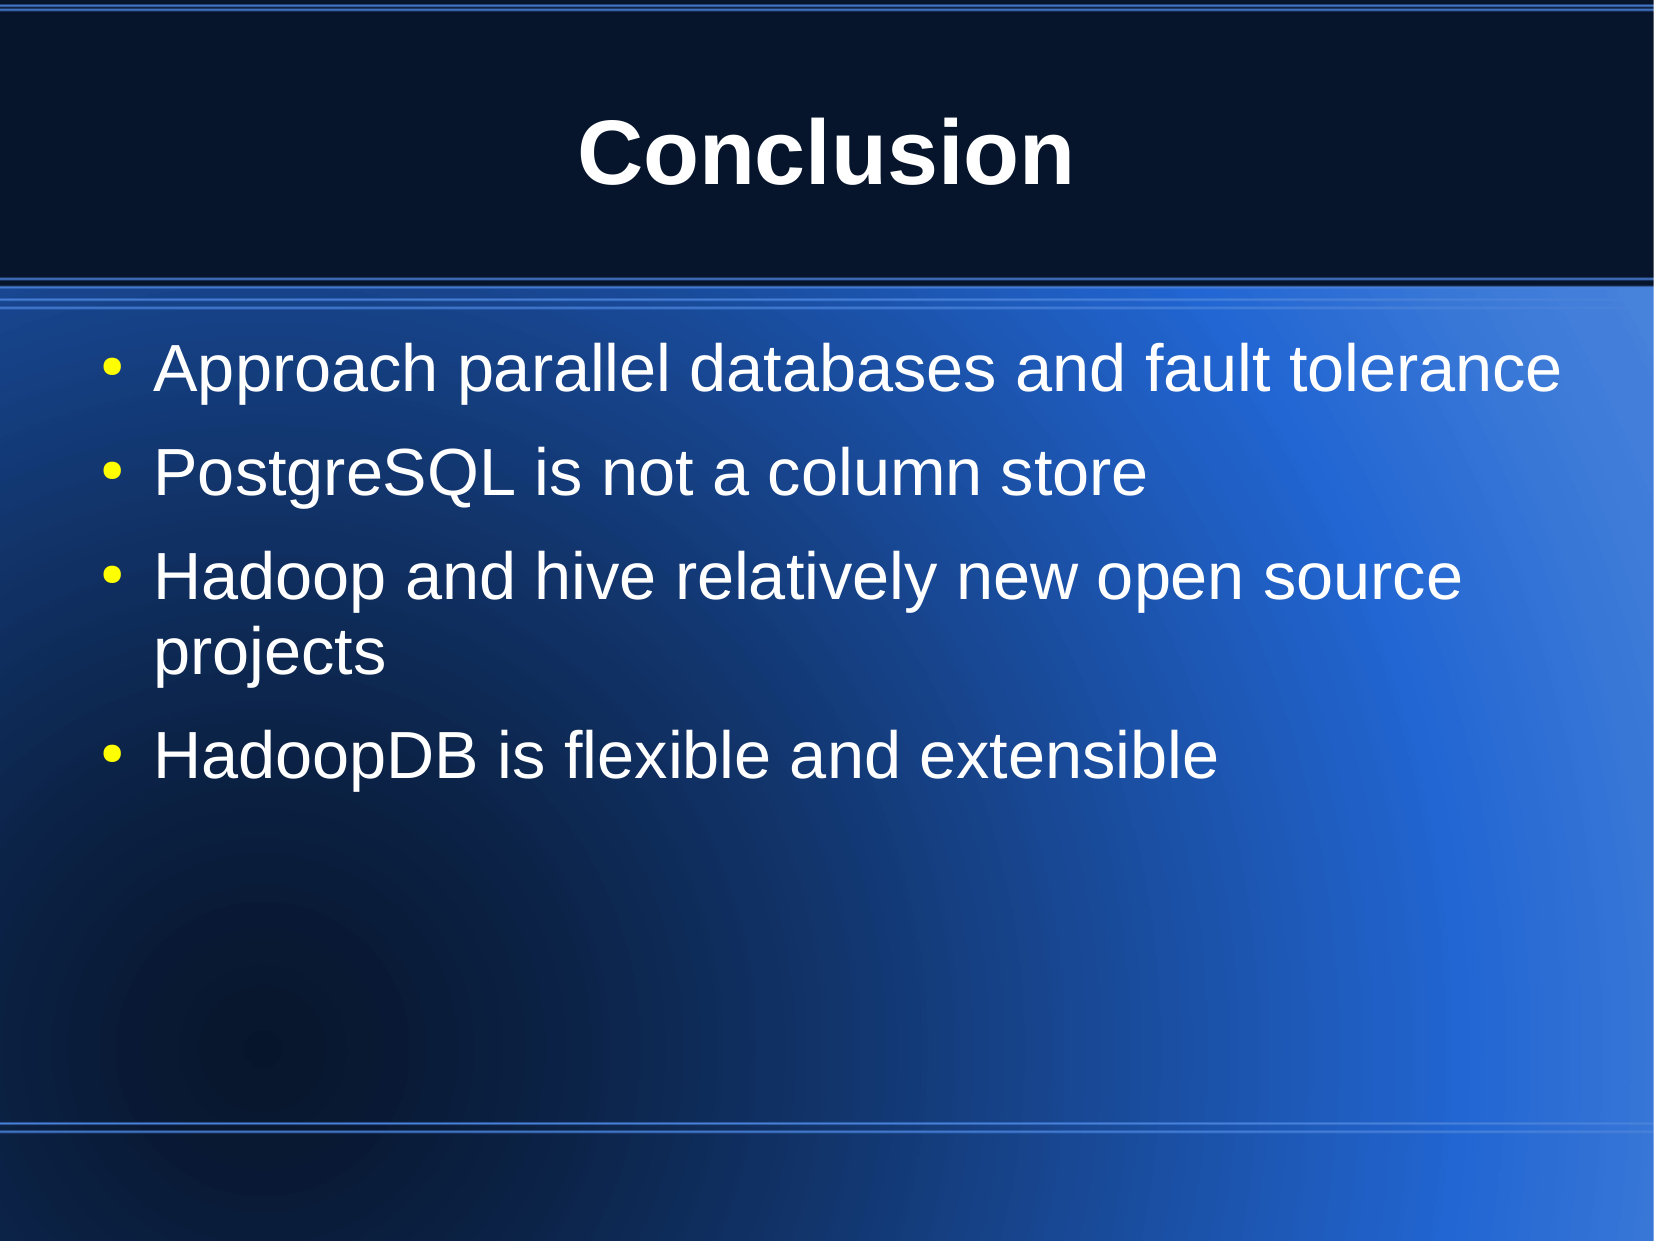

# Conclusion
Approach parallel databases and fault tolerance
PostgreSQL is not a column store
Hadoop and hive relatively new open source projects
HadoopDB is flexible and extensible